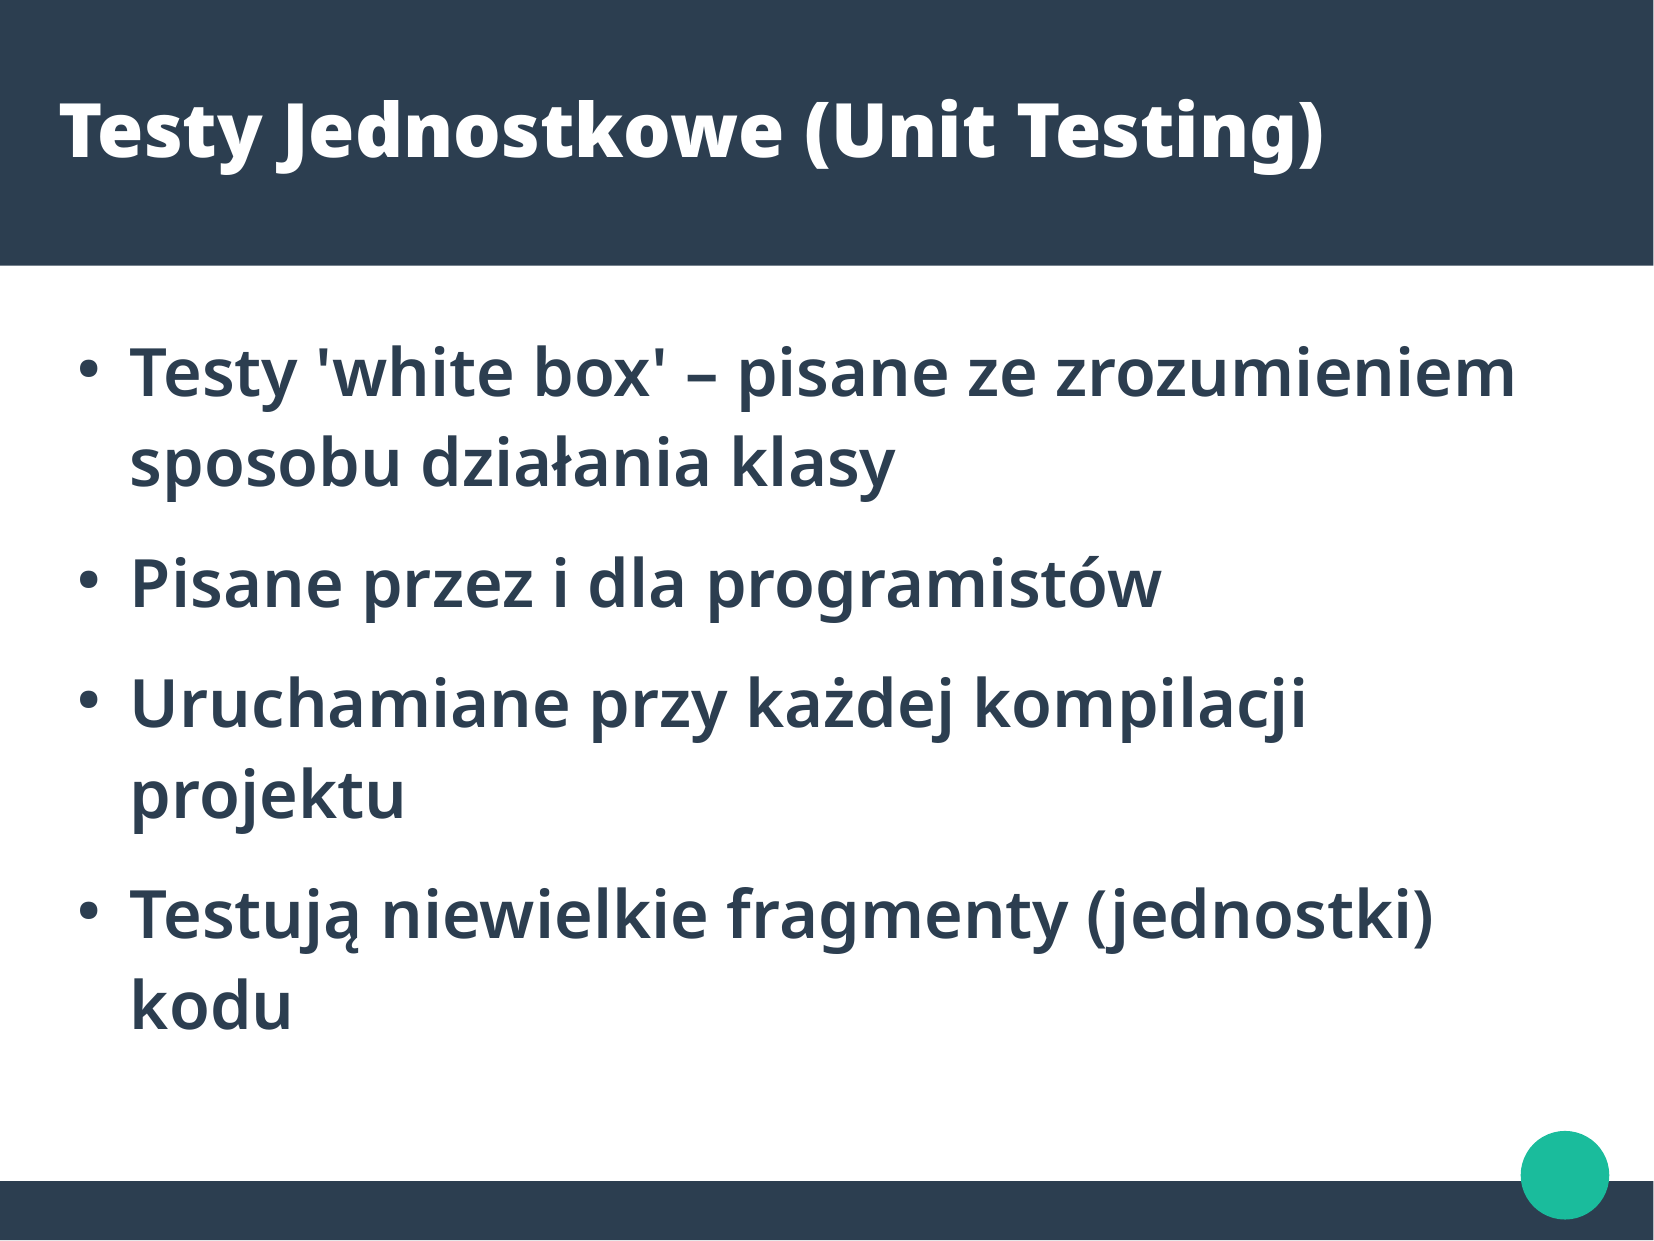

# Testy Jednostkowe (Unit Testing)
Testy 'white box' – pisane ze zrozumieniem sposobu działania klasy
Pisane przez i dla programistów
Uruchamiane przy każdej kompilacji projektu
Testują niewielkie fragmenty (jednostki) kodu